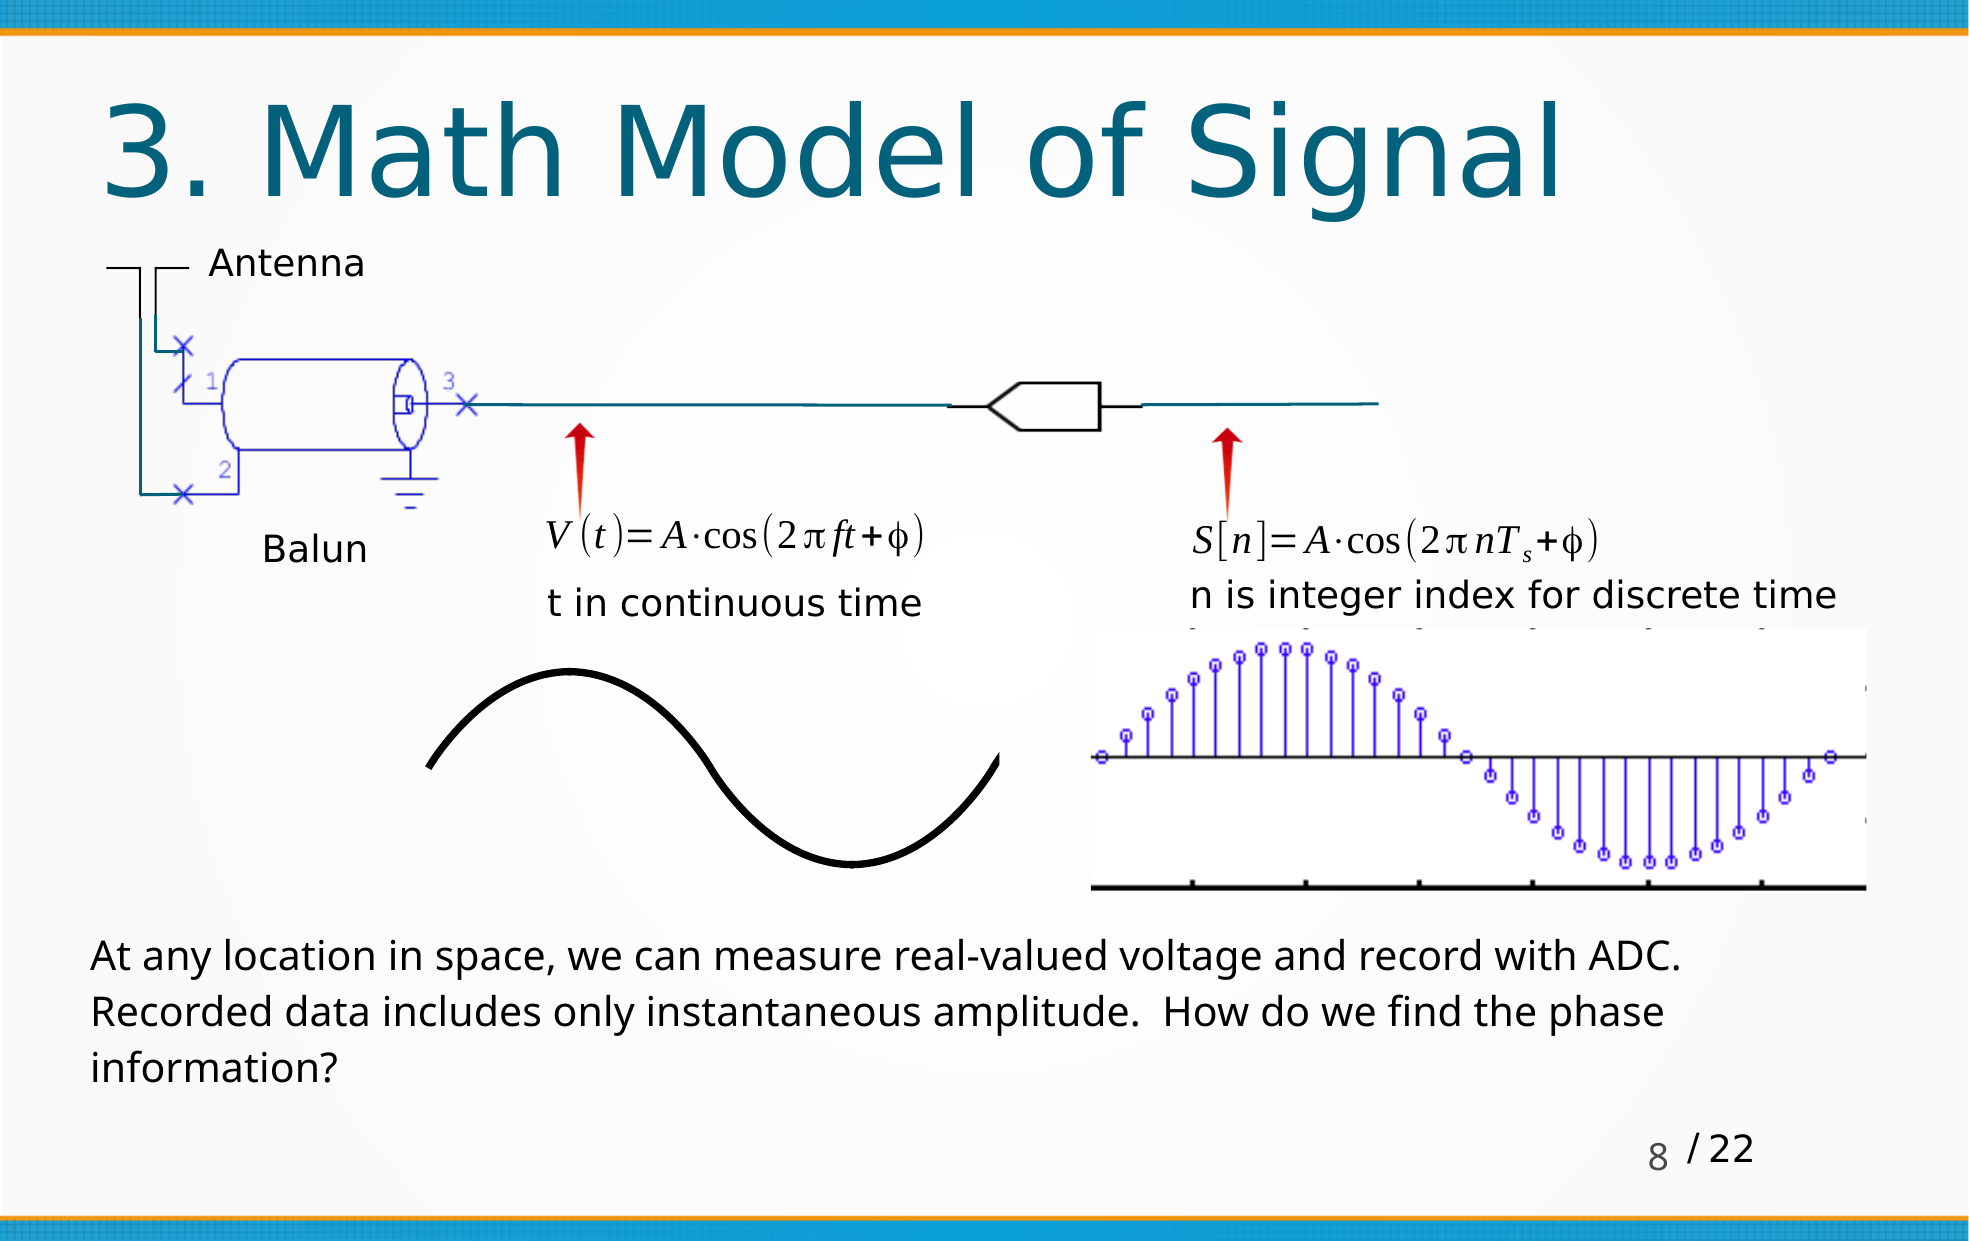

# 3. Math Model of Signal
Antenna
Balun
n is integer index for discrete time
t in continuous time
At any location in space, we can measure real-valued voltage and record with ADC. Recorded data includes only instantaneous amplitude. How do we find the phase information?
8